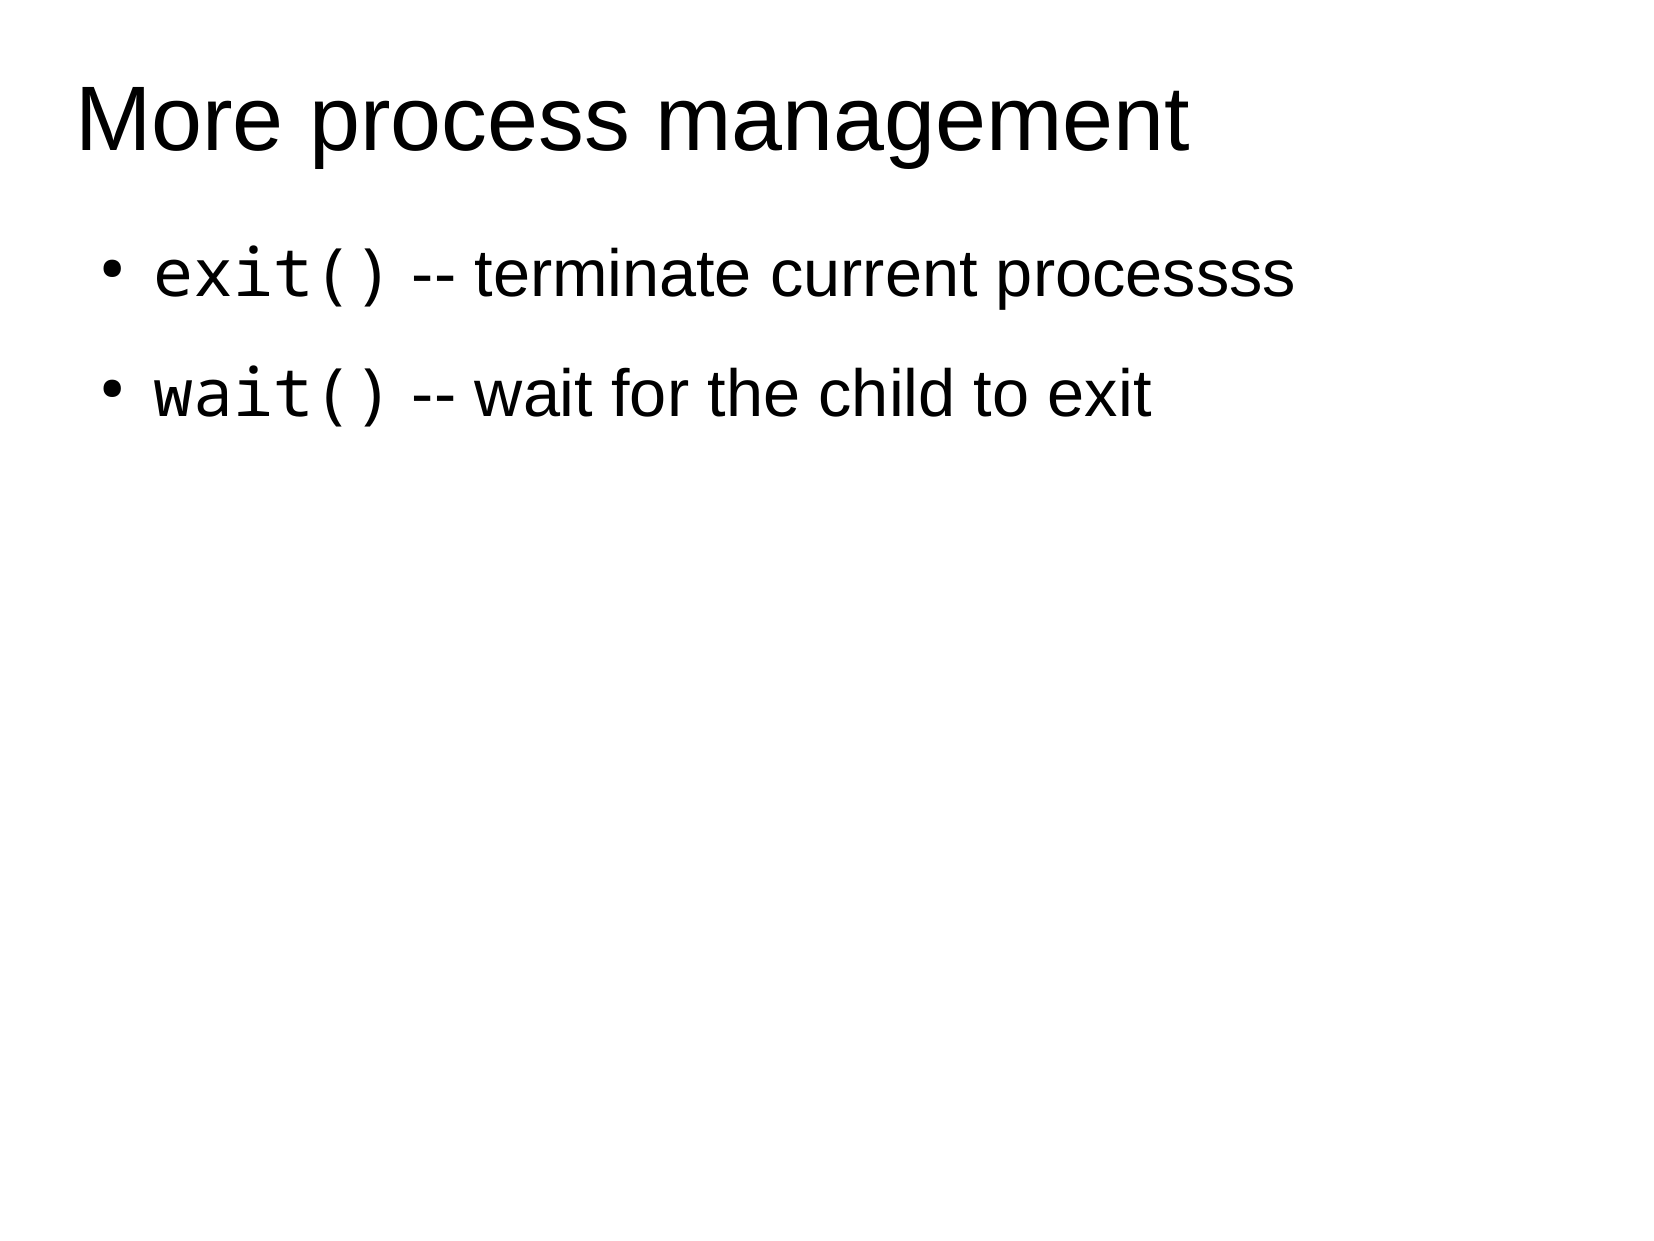

# More process management
exit() -- terminate current processss
wait() -- wait for the child to exit